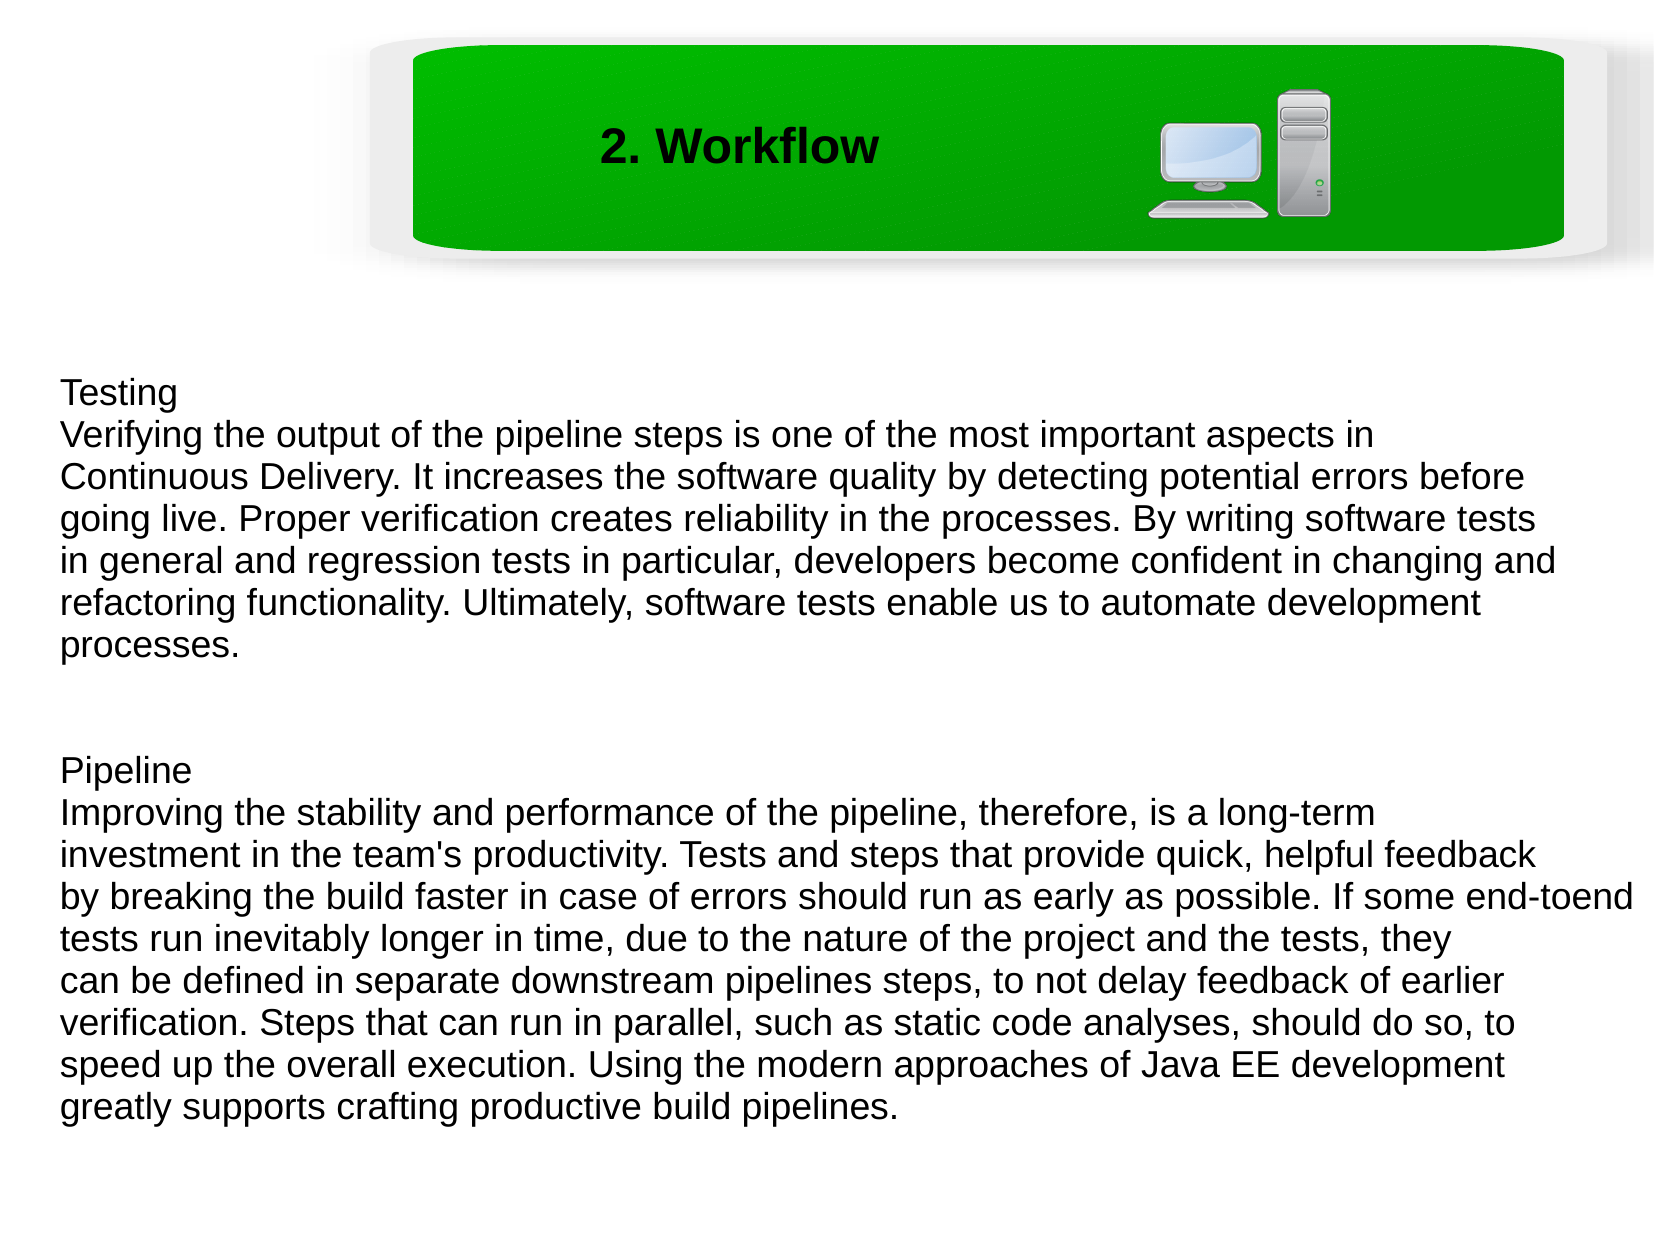

2. Workflow
Testing
Verifying the output of the pipeline steps is one of the most important aspects in
Continuous Delivery. It increases the software quality by detecting potential errors before
going live. Proper verification creates reliability in the processes. By writing software tests
in general and regression tests in particular, developers become confident in changing and
refactoring functionality. Ultimately, software tests enable us to automate development
processes.
Pipeline
Improving the stability and performance of the pipeline, therefore, is a long-term
investment in the team's productivity. Tests and steps that provide quick, helpful feedback
by breaking the build faster in case of errors should run as early as possible. If some end-toend
tests run inevitably longer in time, due to the nature of the project and the tests, they
can be defined in separate downstream pipelines steps, to not delay feedback of earlier
verification. Steps that can run in parallel, such as static code analyses, should do so, to
speed up the overall execution. Using the modern approaches of Java EE development
greatly supports crafting productive build pipelines.